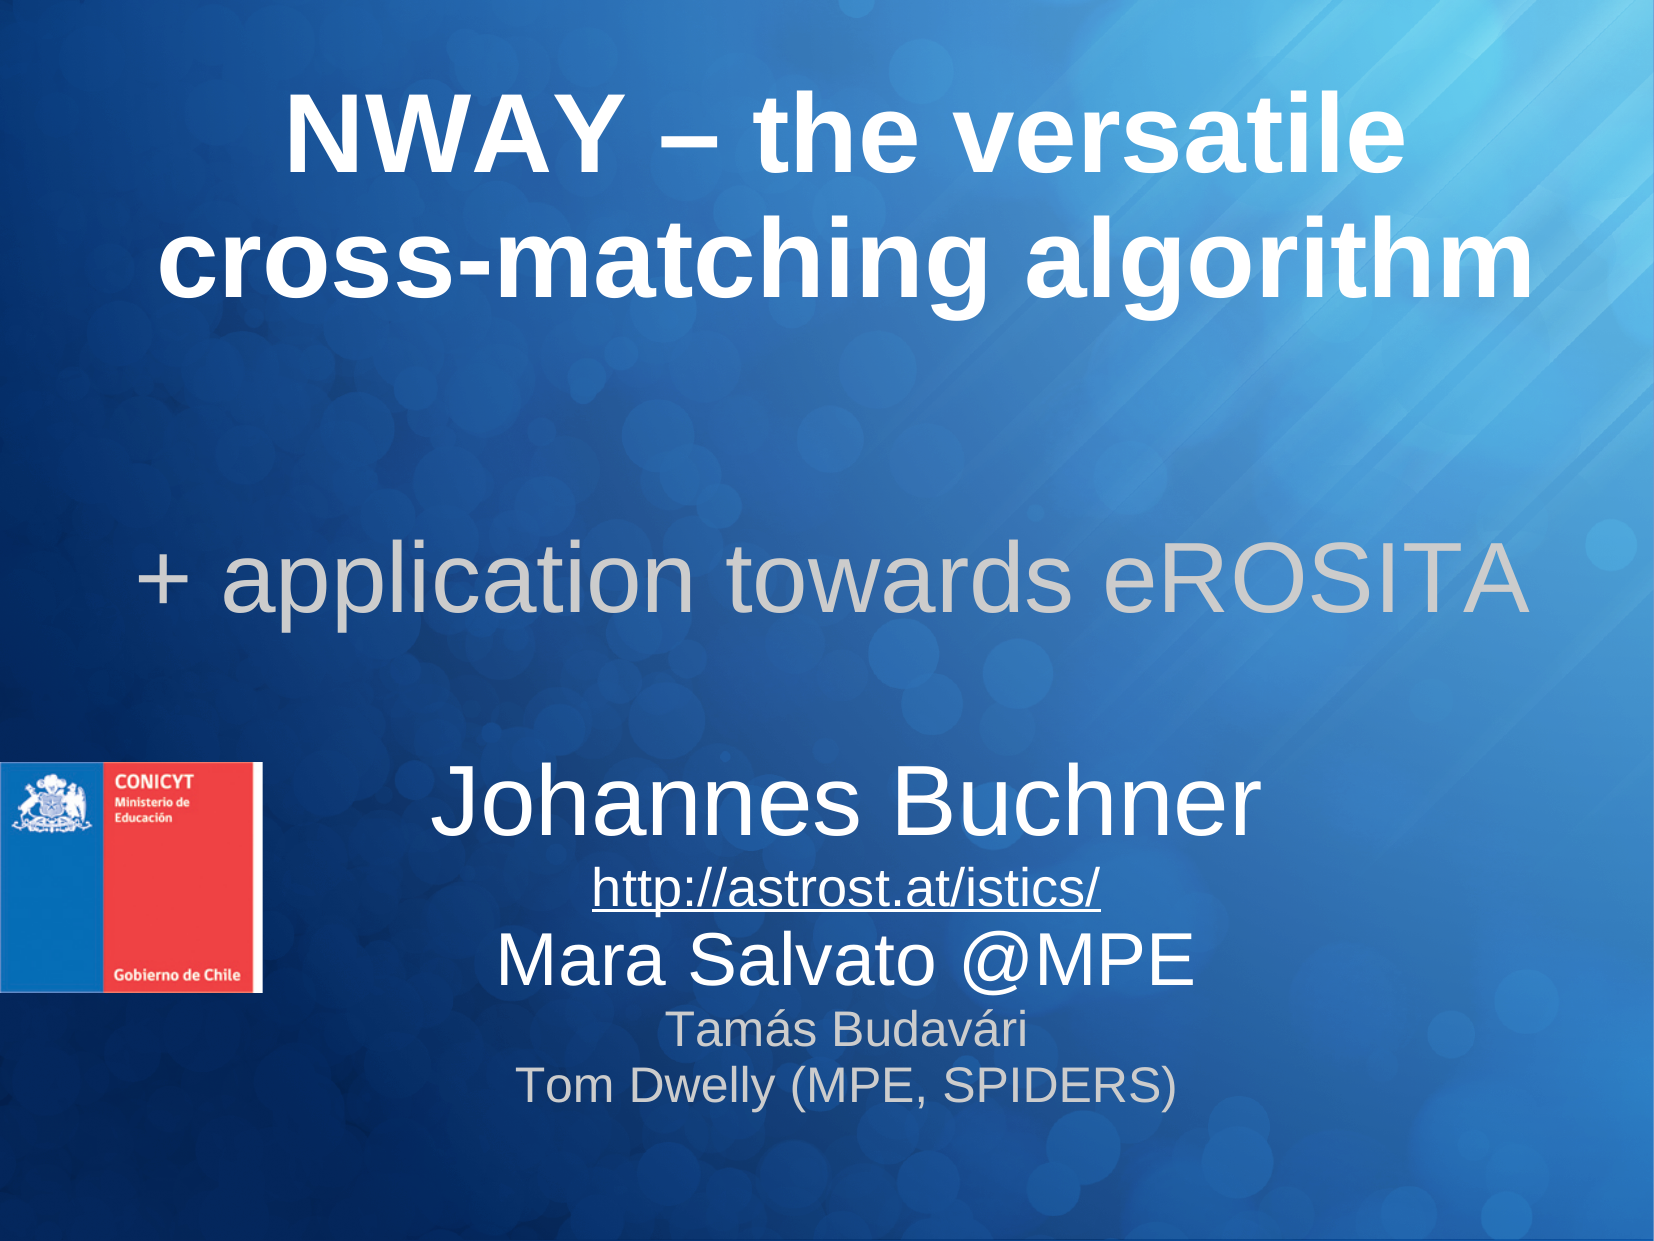

NWAY – the versatile cross-matching algorithm
# + application towards eROSITA
Johannes Buchner
http://astrost.at/istics/
Mara Salvato @MPE
Tamás Budavári
Tom Dwelly (MPE, SPIDERS)